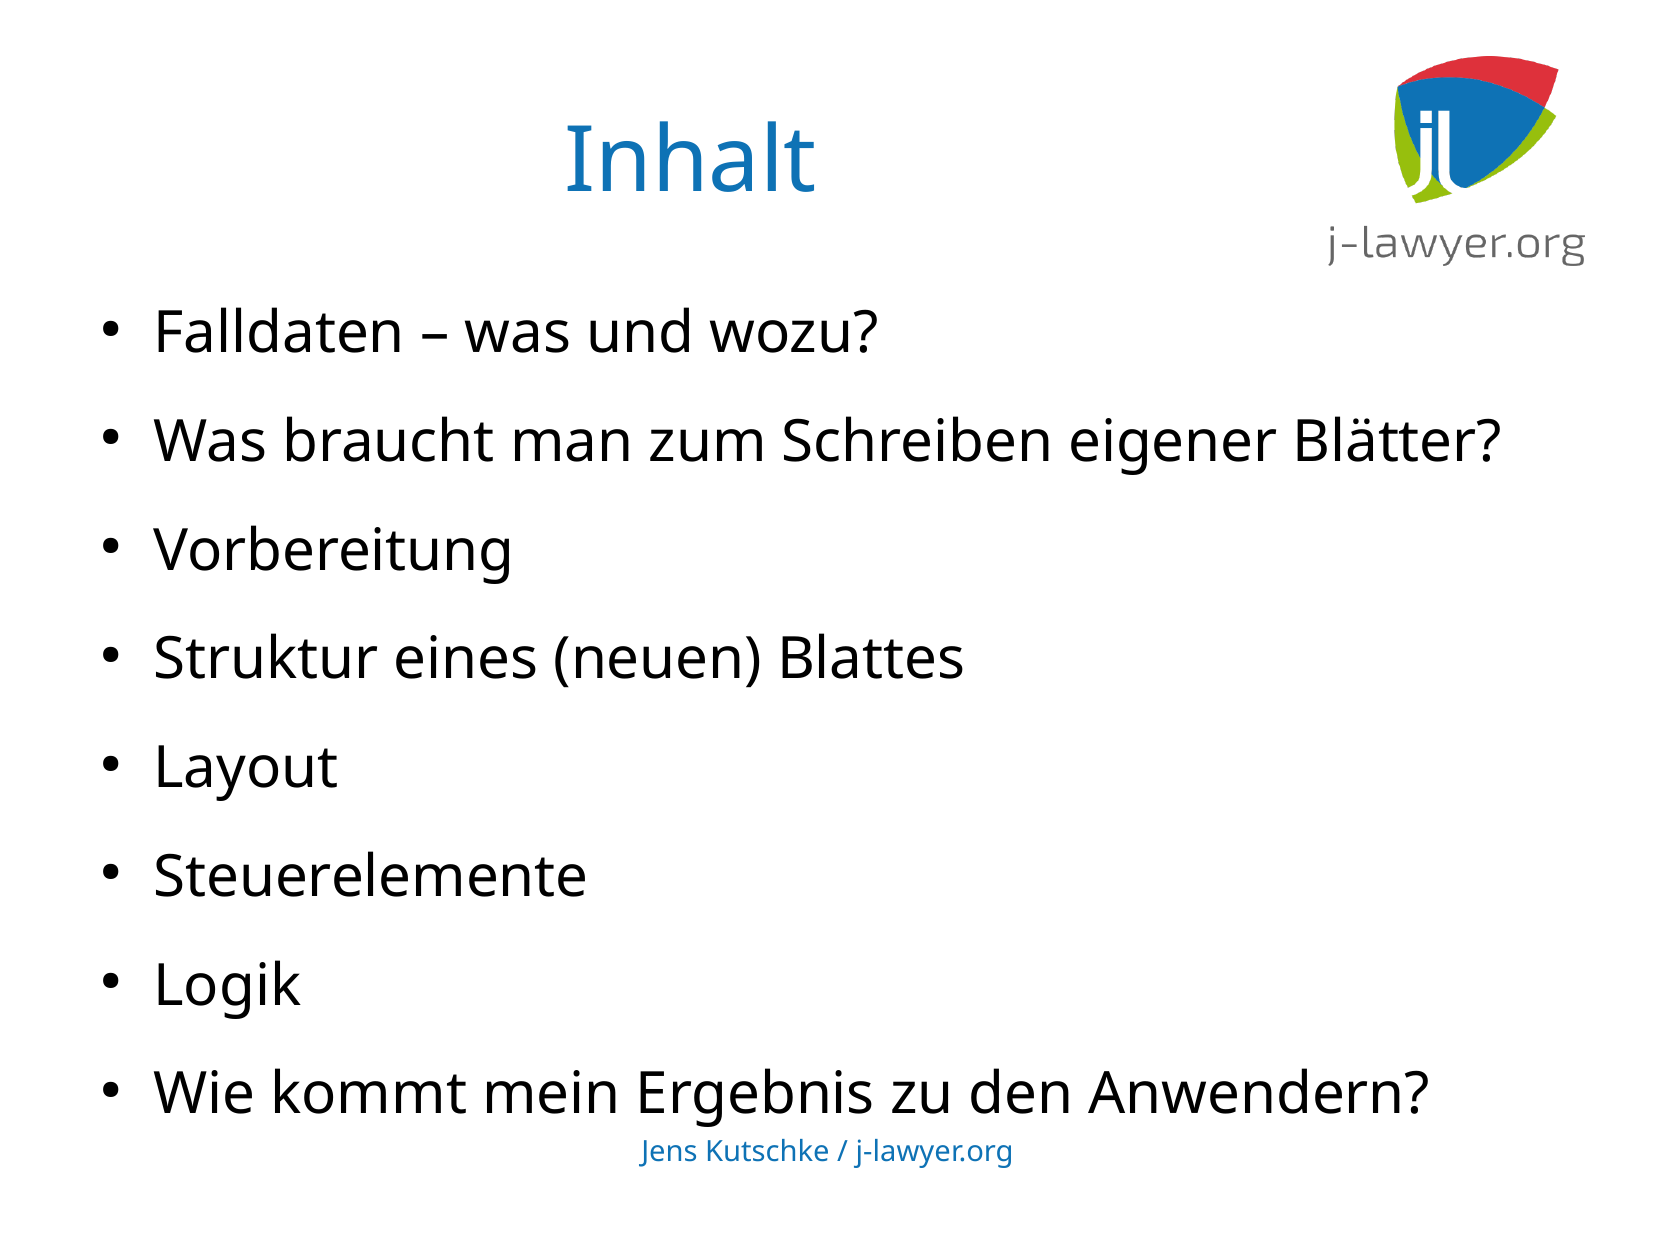

# Inhalt
Falldaten – was und wozu?
Was braucht man zum Schreiben eigener Blätter?
Vorbereitung
Struktur eines (neuen) Blattes
Layout
Steuerelemente
Logik
Wie kommt mein Ergebnis zu den Anwendern?